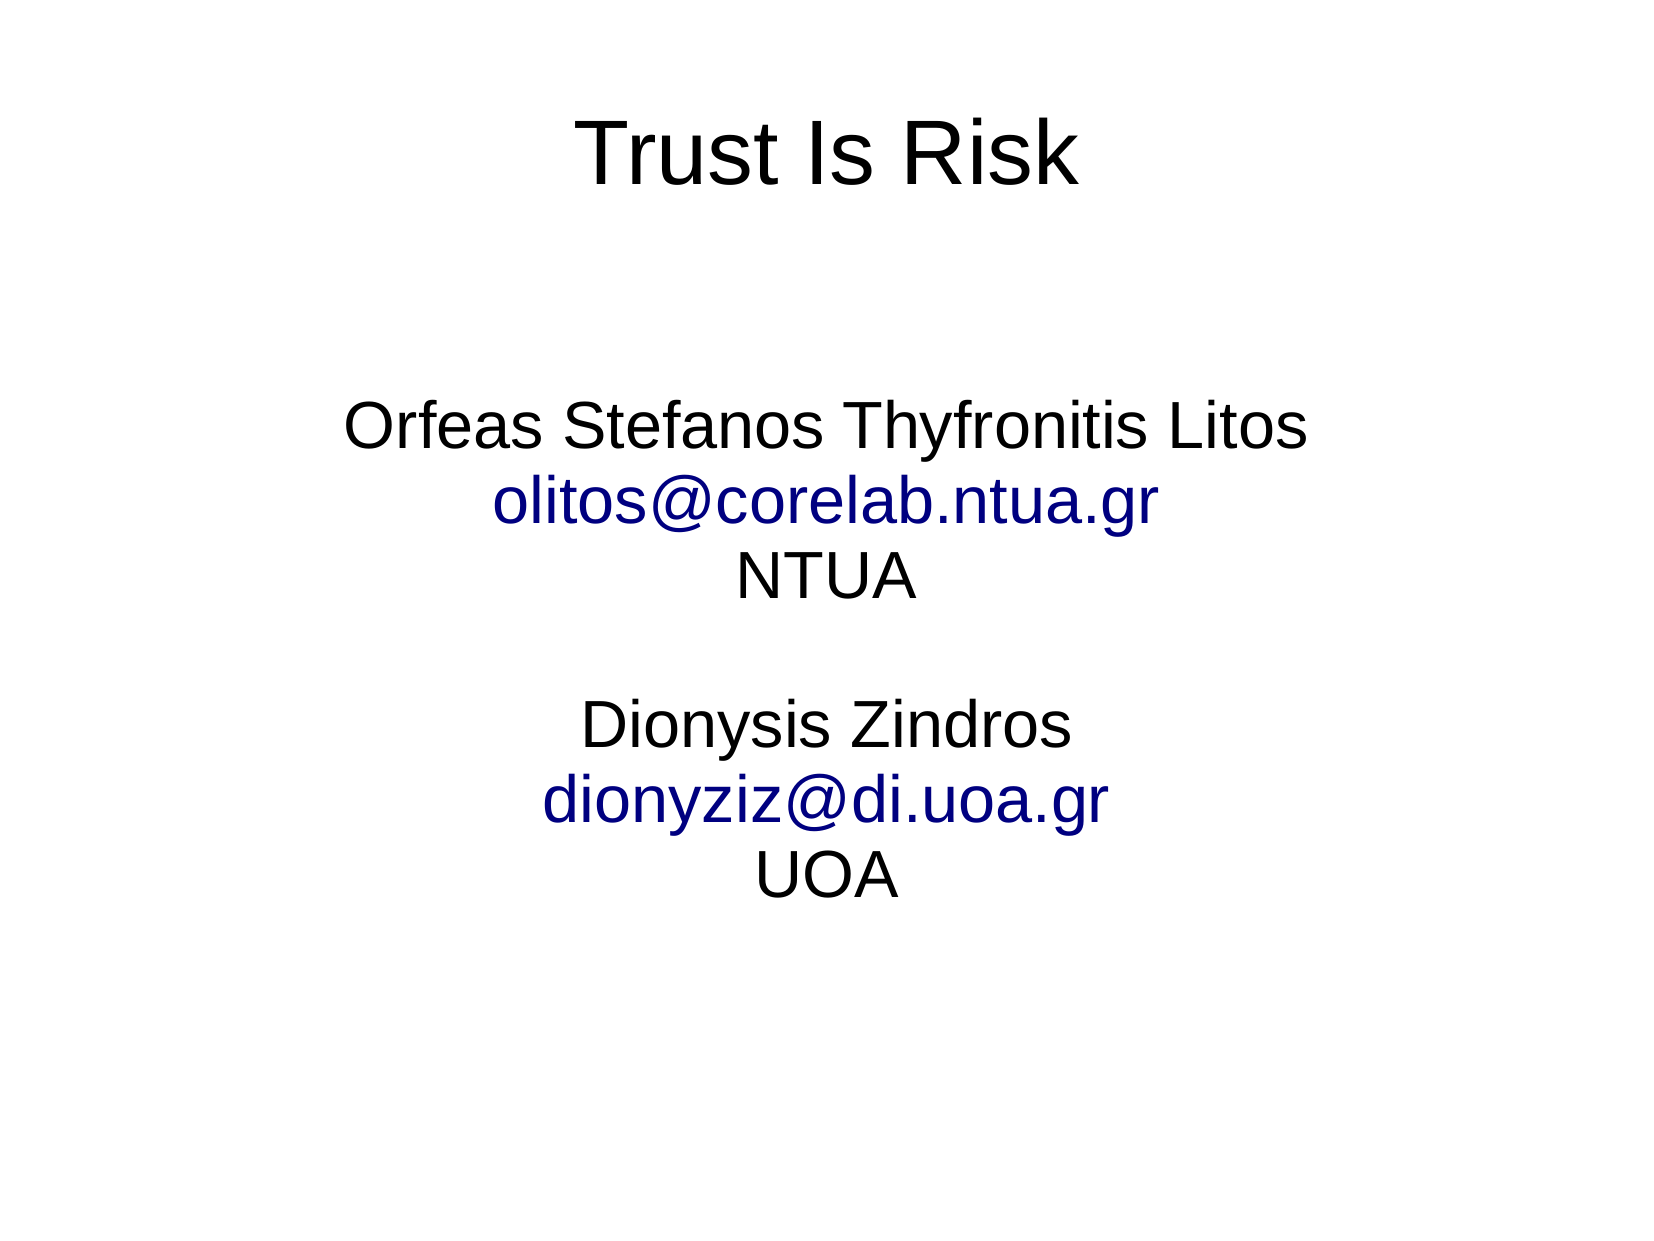

# Trust Is Risk
Orfeas Stefanos Thyfronitis Litos
olitos@corelab.ntua.gr
NTUA
Dionysis Zindros
dionyziz@di.uoa.gr
UOA